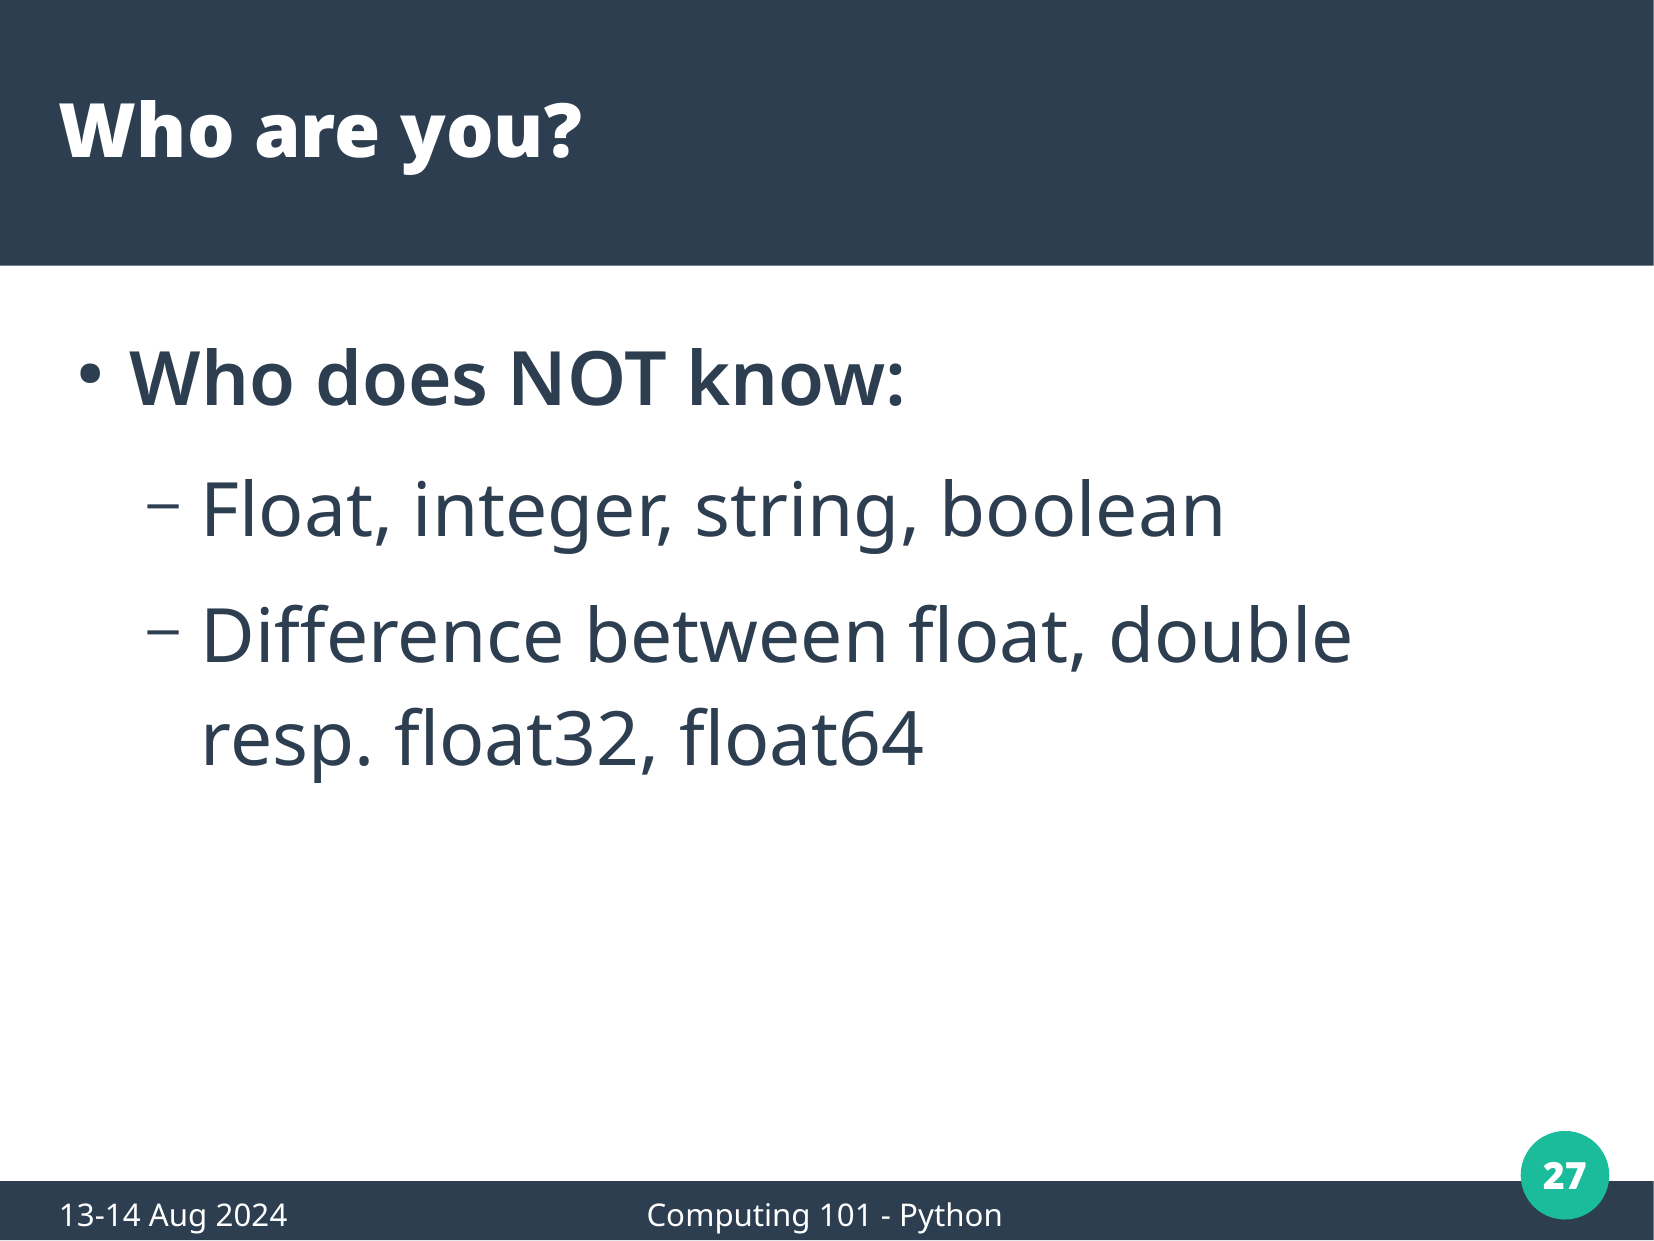

# Who are you?
Who does NOT know:
Float, integer, string, boolean
Difference between float, double
resp. float32, float64
27
13-14 Aug 2024